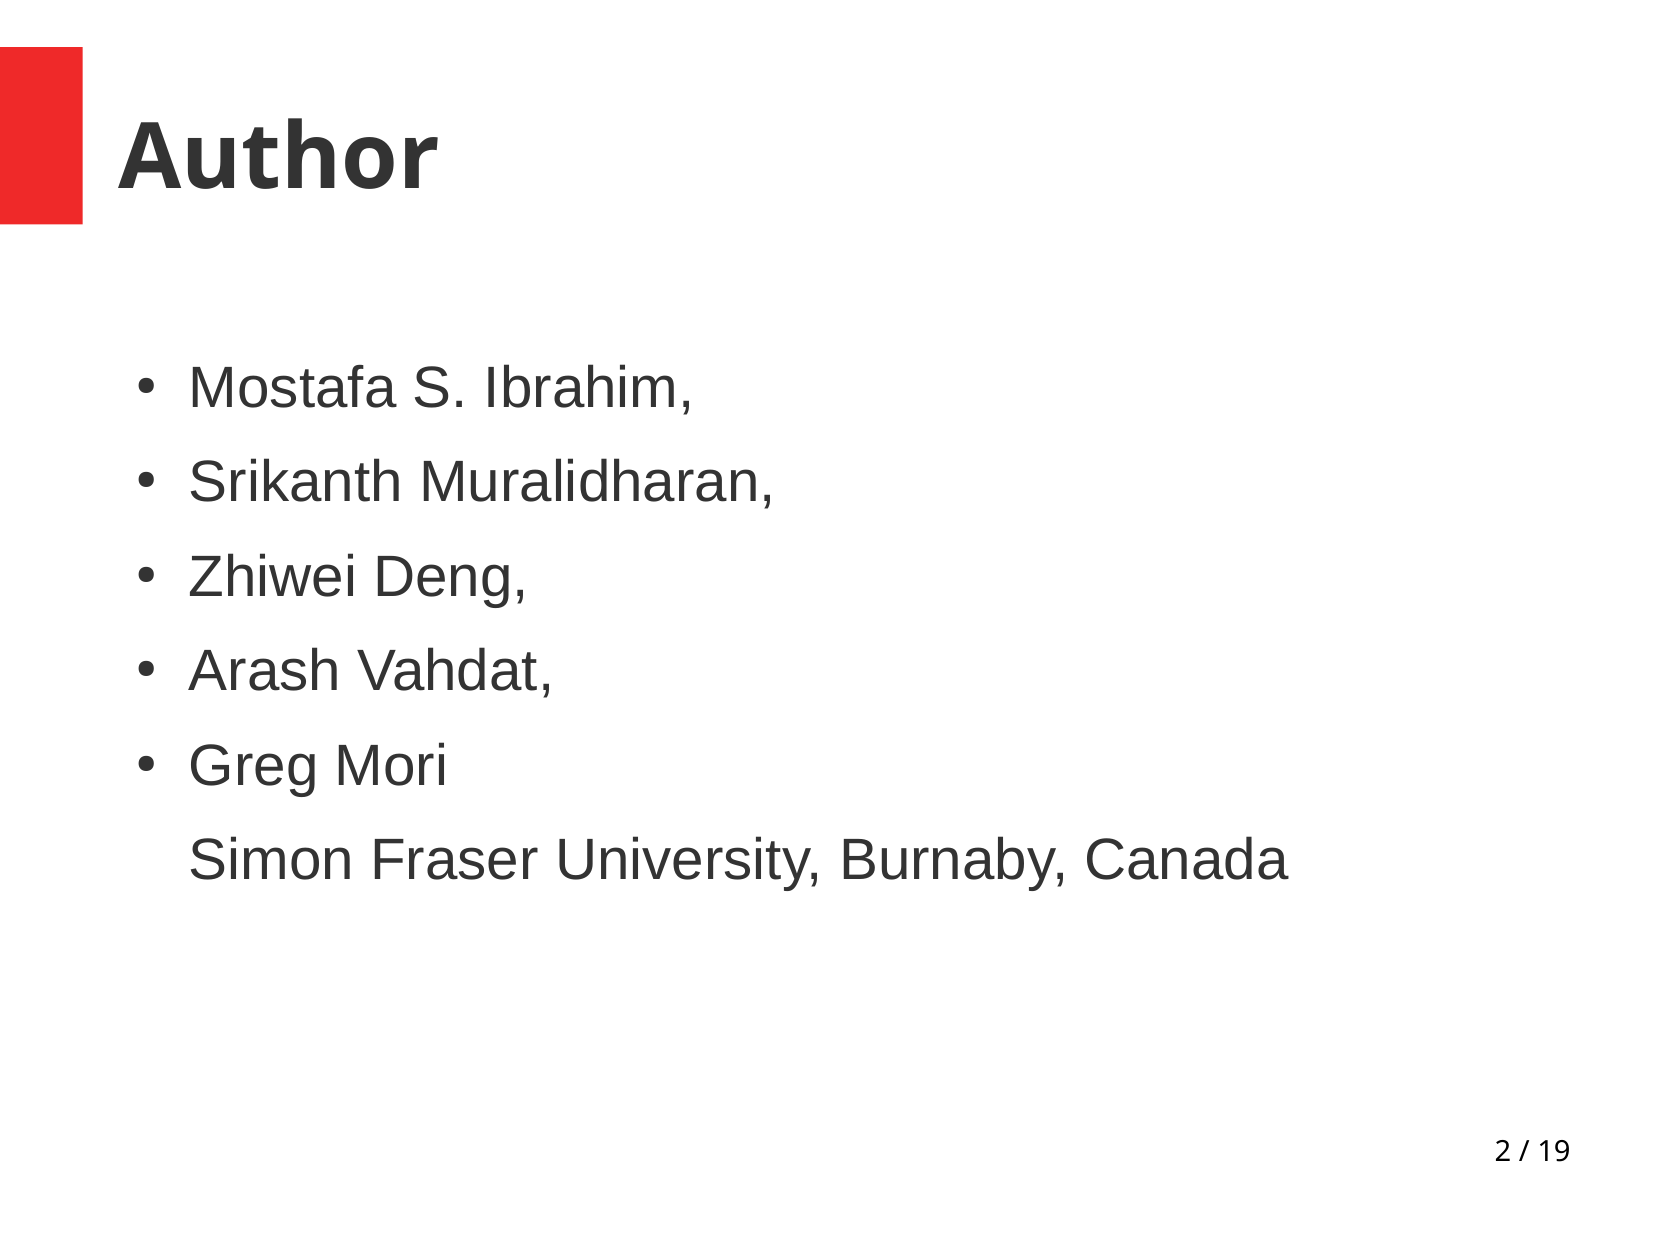

# Author
Mostafa S. Ibrahim,
Srikanth Muralidharan,
Zhiwei Deng,
Arash Vahdat,
Greg Mori
Simon Fraser University, Burnaby, Canada
2